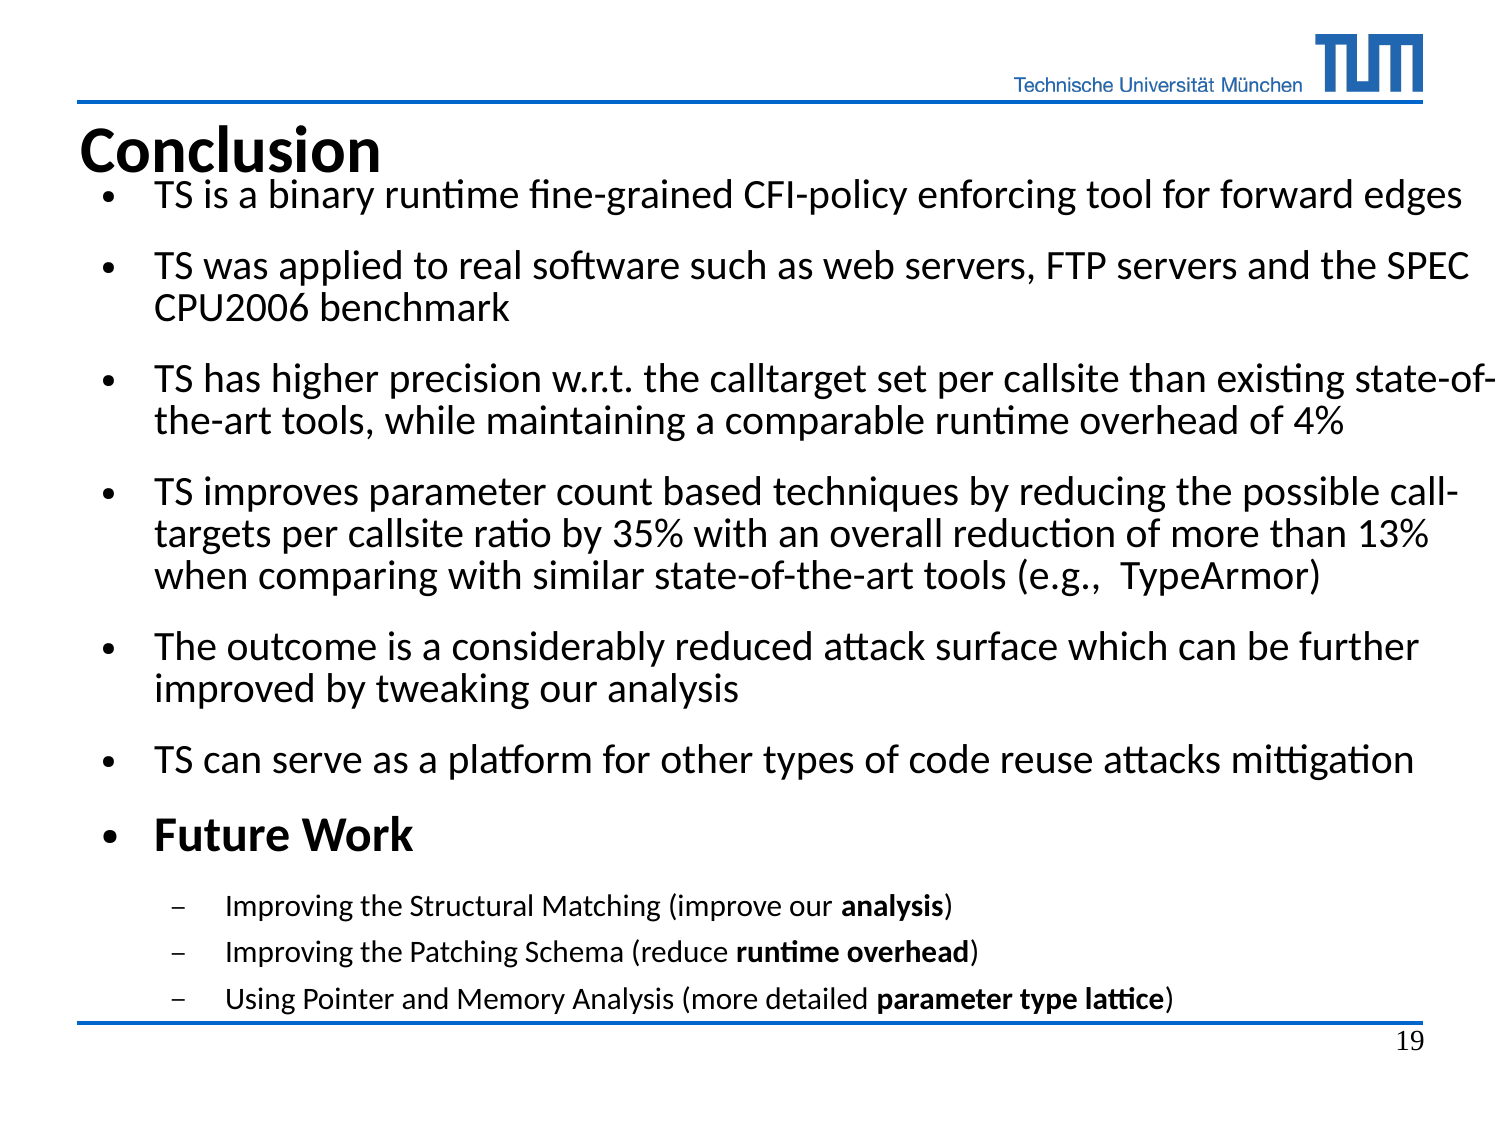

# Conclusion
TS is a binary runtime fine-grained CFI-policy enforcing tool for forward edges
TS was applied to real software such as web servers, FTP servers and the SPEC CPU2006 benchmark
TS has higher precision w.r.t. the calltarget set per callsite than existing state-of-the-art tools, while maintaining a comparable runtime overhead of 4%
TS improves parameter count based techniques by reducing the possible call-targets per callsite ratio by 35% with an overall reduction of more than 13% when comparing with similar state-of-the-art tools (e.g., TypeArmor)
The outcome is a considerably reduced attack surface which can be further improved by tweaking our analysis
TS can serve as a platform for other types of code reuse attacks mittigation
Future Work
Improving the Structural Matching (improve our analysis)
Improving the Patching Schema (reduce runtime overhead)
Using Pointer and Memory Analysis (more detailed parameter type lattice)
19